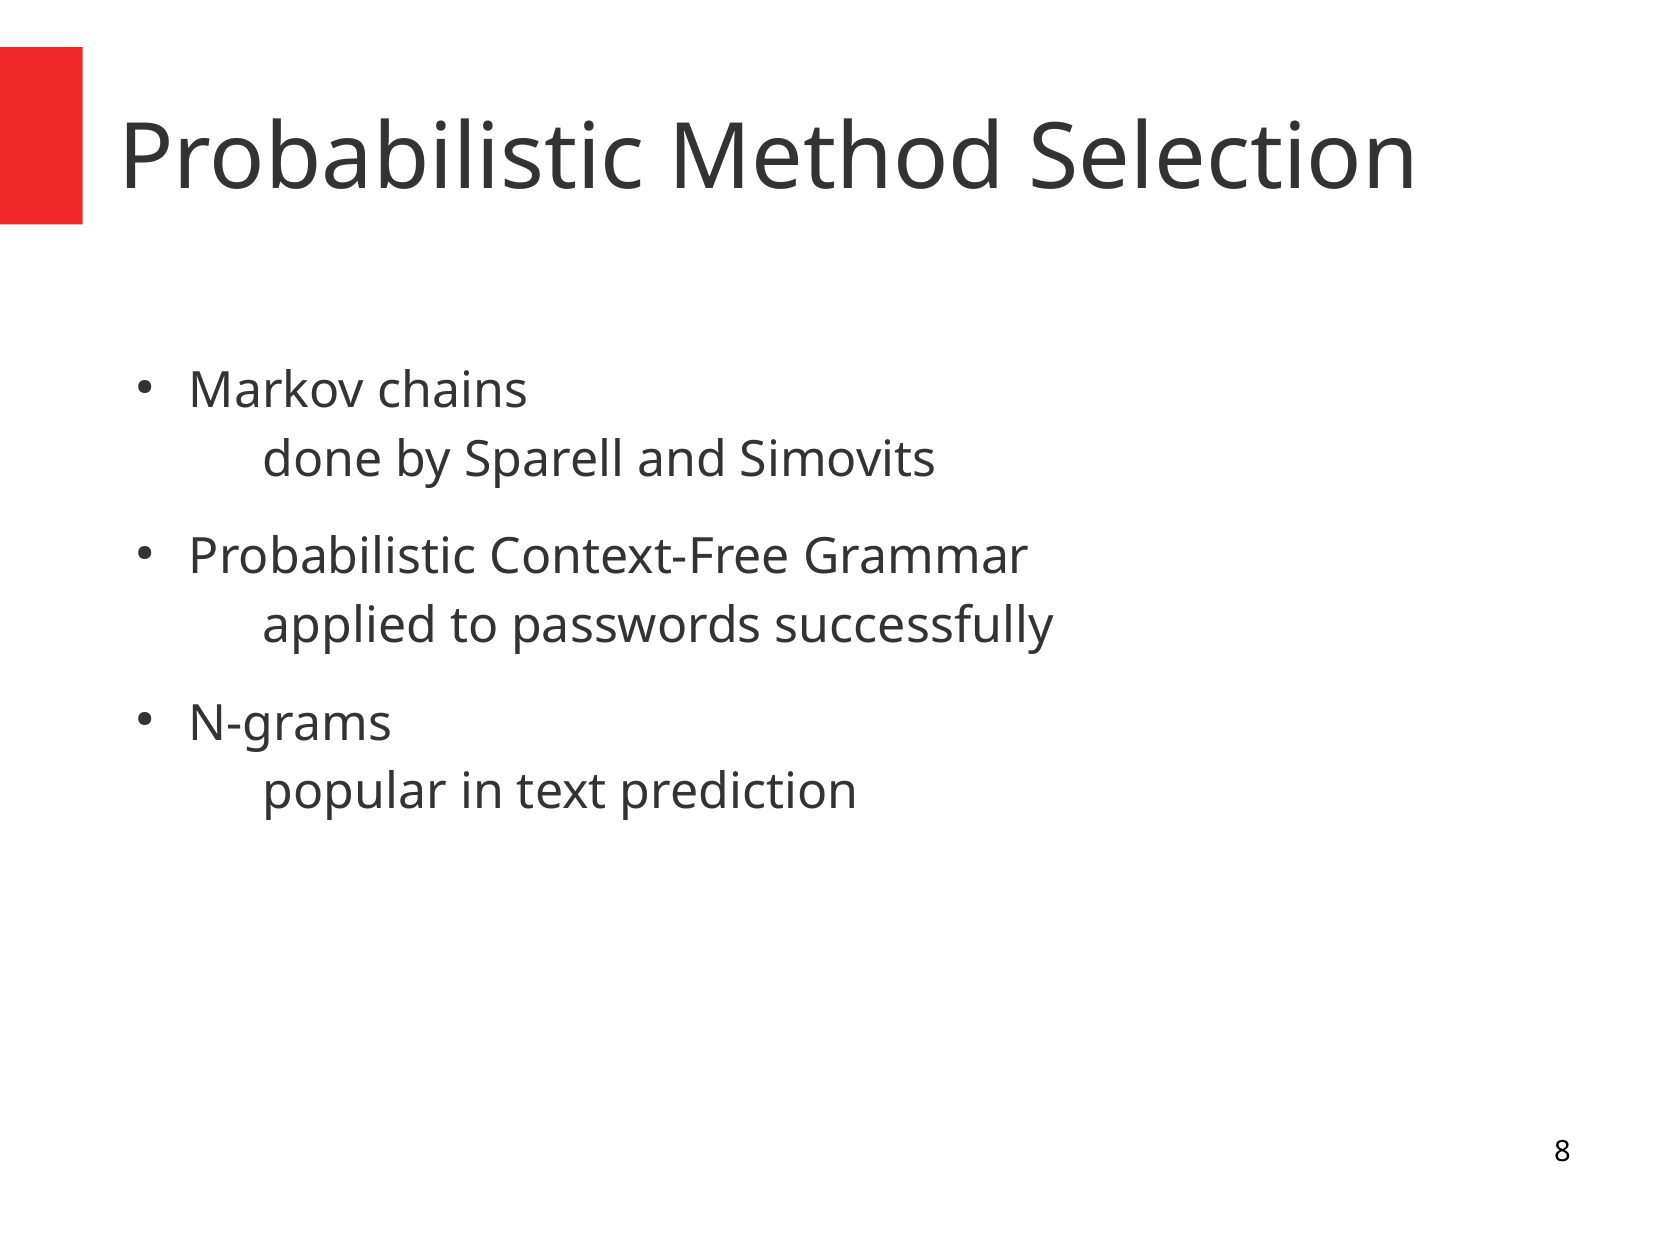

# Probabilistic Method Selection
Markov chains
	done by Sparell and Simovits
Probabilistic Context-Free Grammar
	applied to passwords successfully
N-grams
	popular in text prediction
8